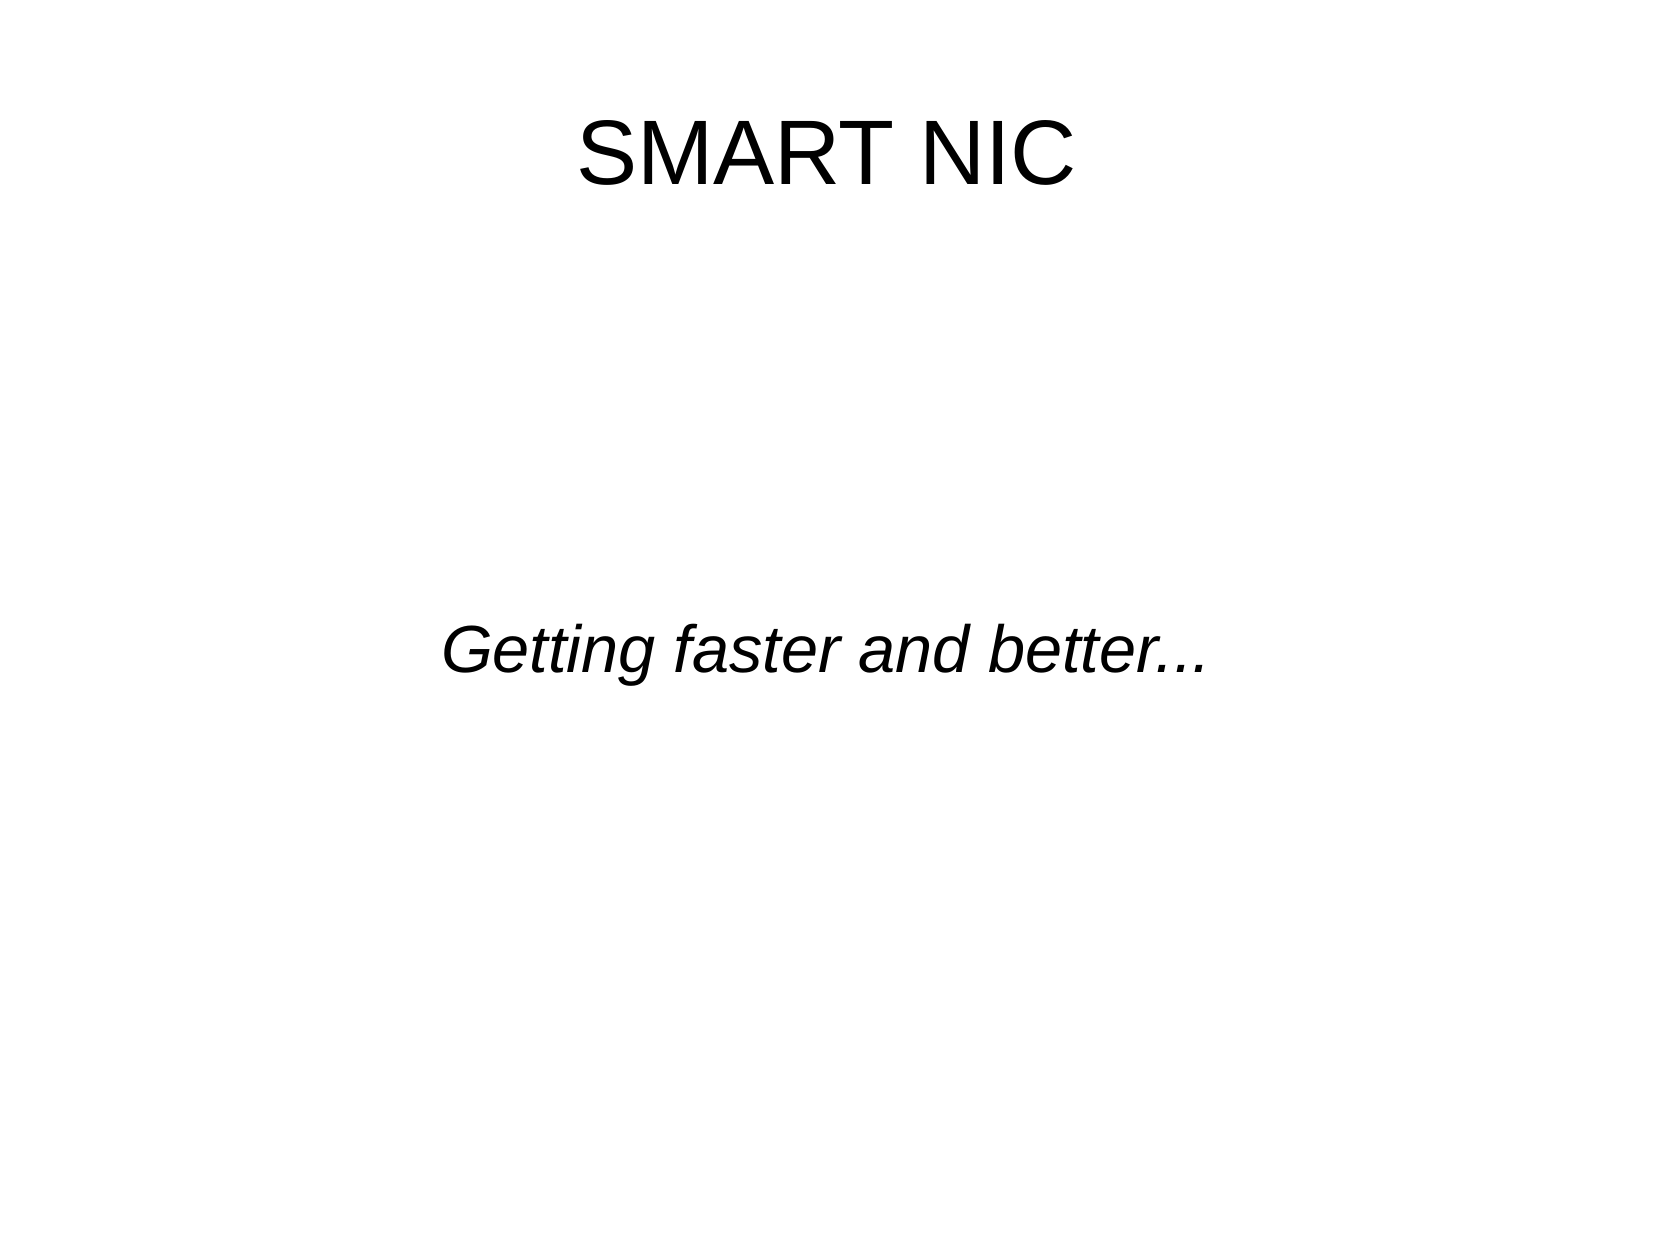

# SMART NIC
Getting faster and better...